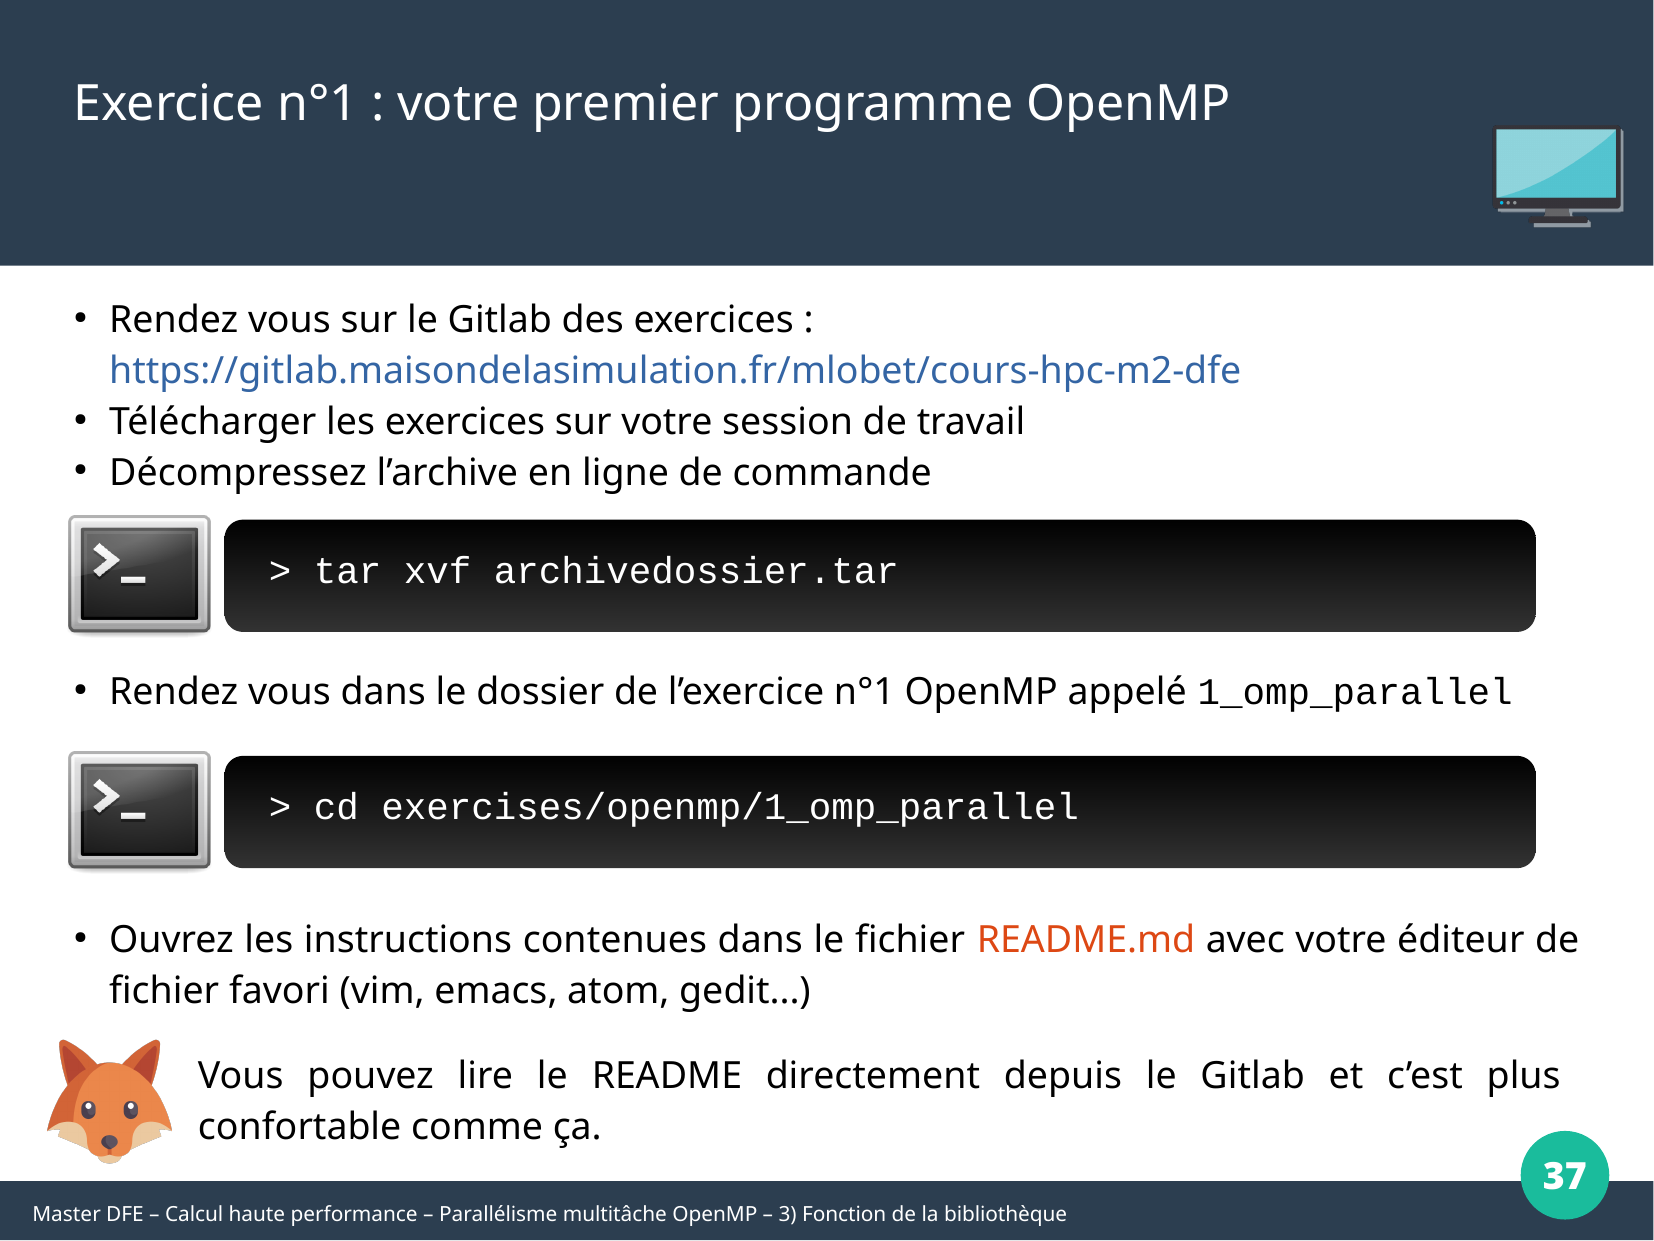

Exercice n°1 : votre premier programme OpenMP
Rendez vous sur le Gitlab des exercices : https://gitlab.maisondelasimulation.fr/mlobet/cours-hpc-m2-dfe
Télécharger les exercices sur votre session de travail
Décompressez l’archive en ligne de commande
> tar xvf archivedossier.tar
Rendez vous dans le dossier de l’exercice n°1 OpenMP appelé 1_omp_parallel
> cd exercises/openmp/1_omp_parallel
Ouvrez les instructions contenues dans le fichier README.md avec votre éditeur de fichier favori (vim, emacs, atom, gedit...)
Vous pouvez lire le README directement depuis le Gitlab et c’est plus confortable comme ça.
37
Master DFE – Calcul haute performance – Parallélisme multitâche OpenMP – 3) Fonction de la bibliothèque